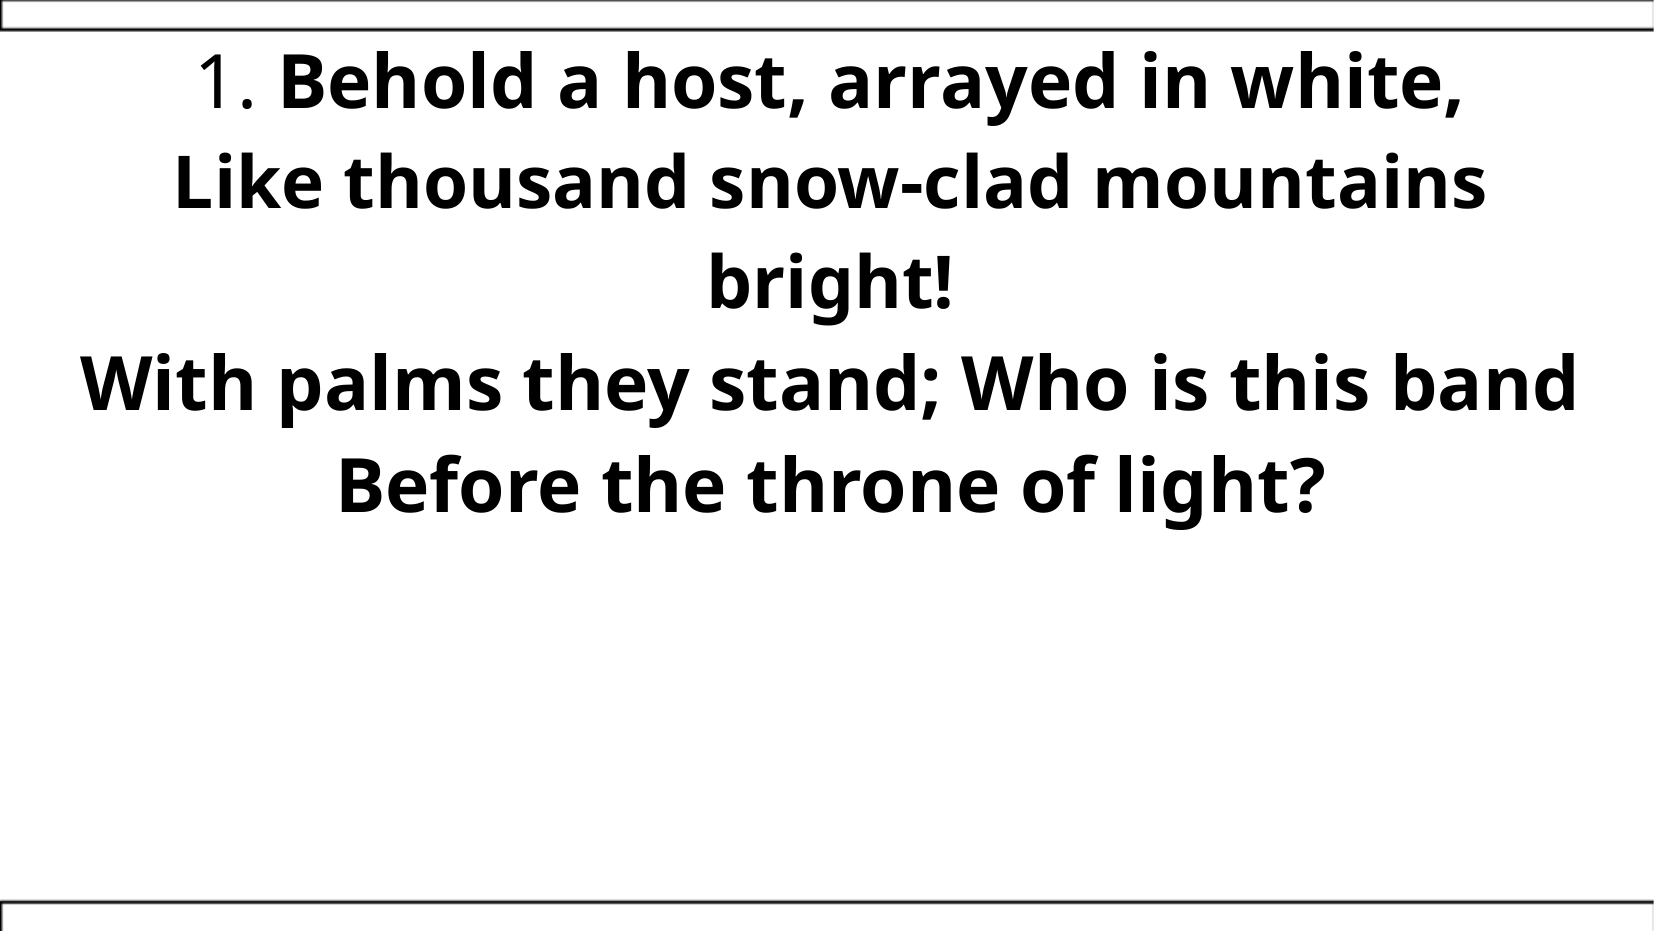

# 1. Behold a host, arrayed in white, Like thousand snow-clad mountains bright! With palms they stand; Who is this band Before the throne of light?